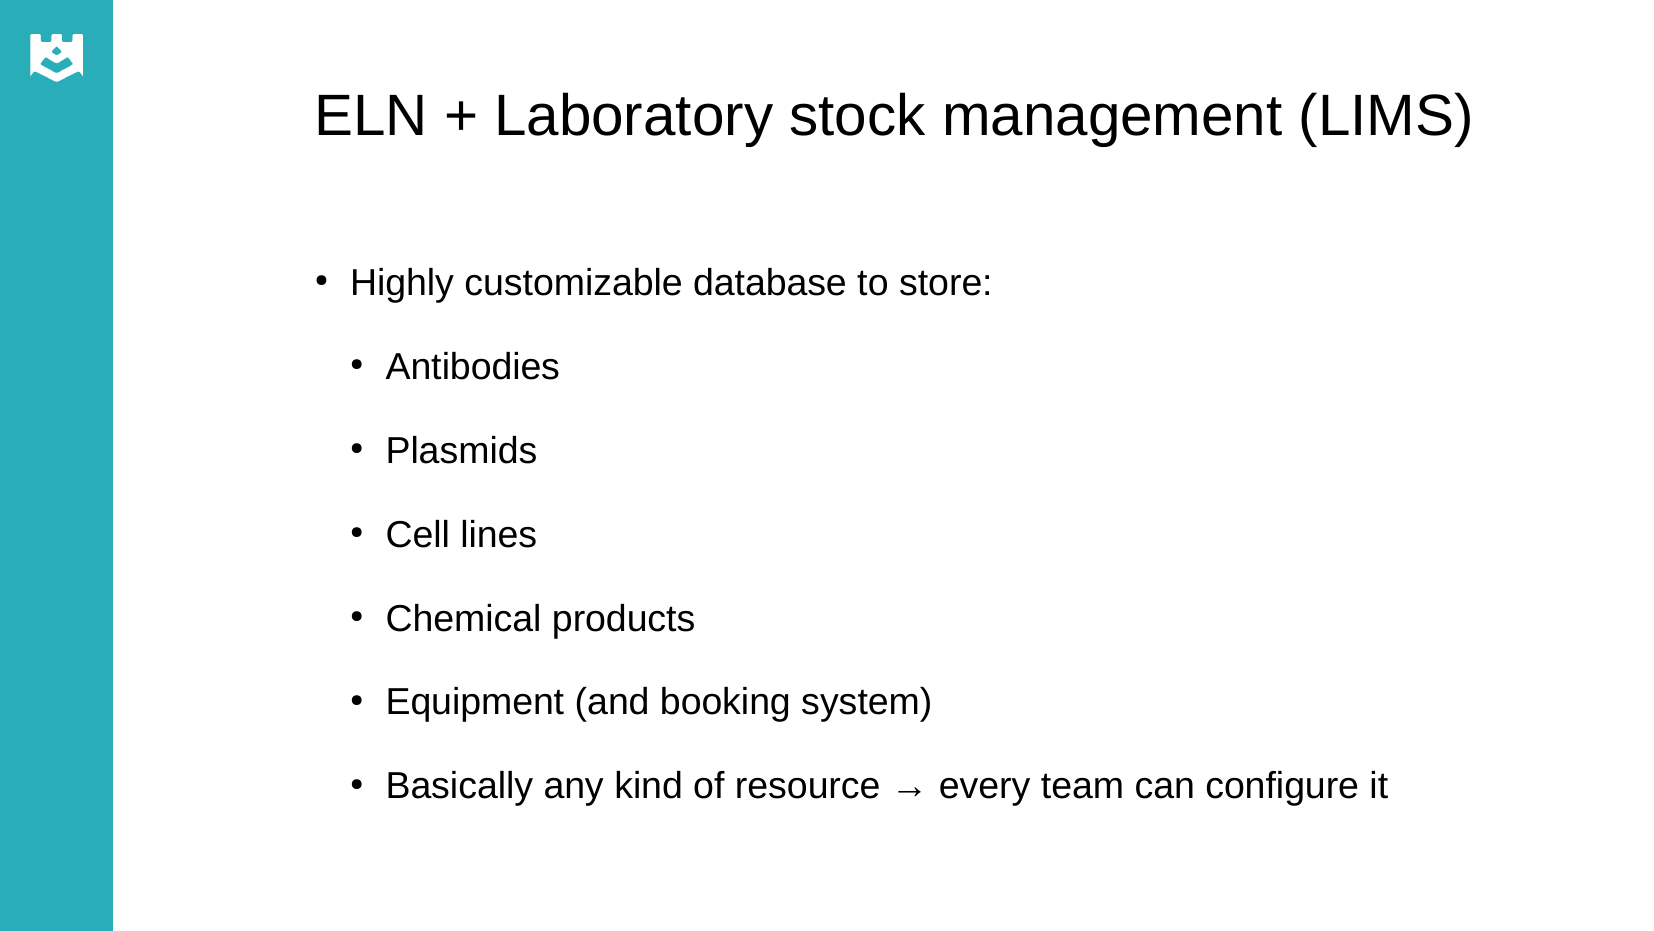

ELN + Laboratory stock management (LIMS)
Highly customizable database to store:
Antibodies
Plasmids
Cell lines
Chemical products
Equipment (and booking system)
Basically any kind of resource → every team can configure it